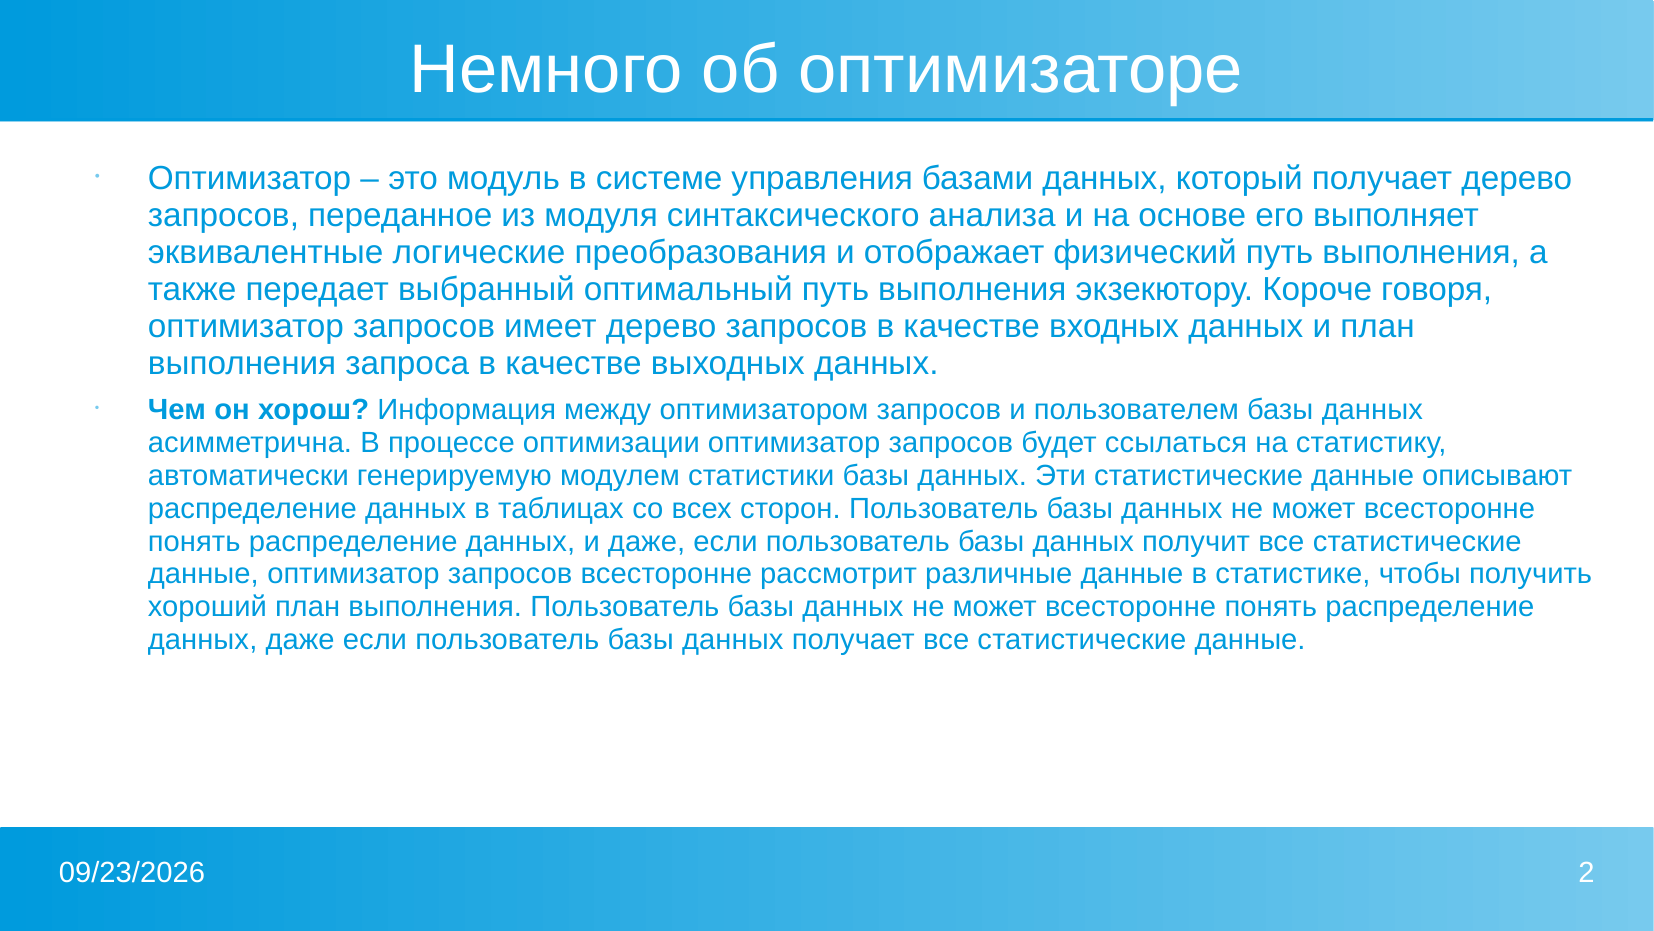

# Немного об оптимизаторе
Оптимизатор – это модуль в системе управления базами данных, который получает дерево запросов, переданное из модуля синтаксического анализа и на основе его выполняет эквивалентные логические преобразования и отображает физический путь выполнения, а также передает выбранный оптимальный путь выполнения экзекютору. Короче говоря, оптимизатор запросов имеет дерево запросов в качестве входных данных и план выполнения запроса в качестве выходных данных.
Чем он хорош? Информация между оптимизатором запросов и пользователем базы данных асимметрична. В процессе оптимизации оптимизатор запросов будет ссылаться на статистику, автоматически генерируемую модулем статистики базы данных. Эти статистические данные описывают распределение данных в таблицах со всех сторон. Пользователь базы данных не может всесторонне понять распределение данных, и даже, если пользователь базы данных получит все статистические данные, оптимизатор запросов всесторонне рассмотрит различные данные в статистике, чтобы получить хороший план выполнения. Пользователь базы данных не может всесторонне понять распределение данных, даже если пользователь базы данных получает все статистические данные.
2